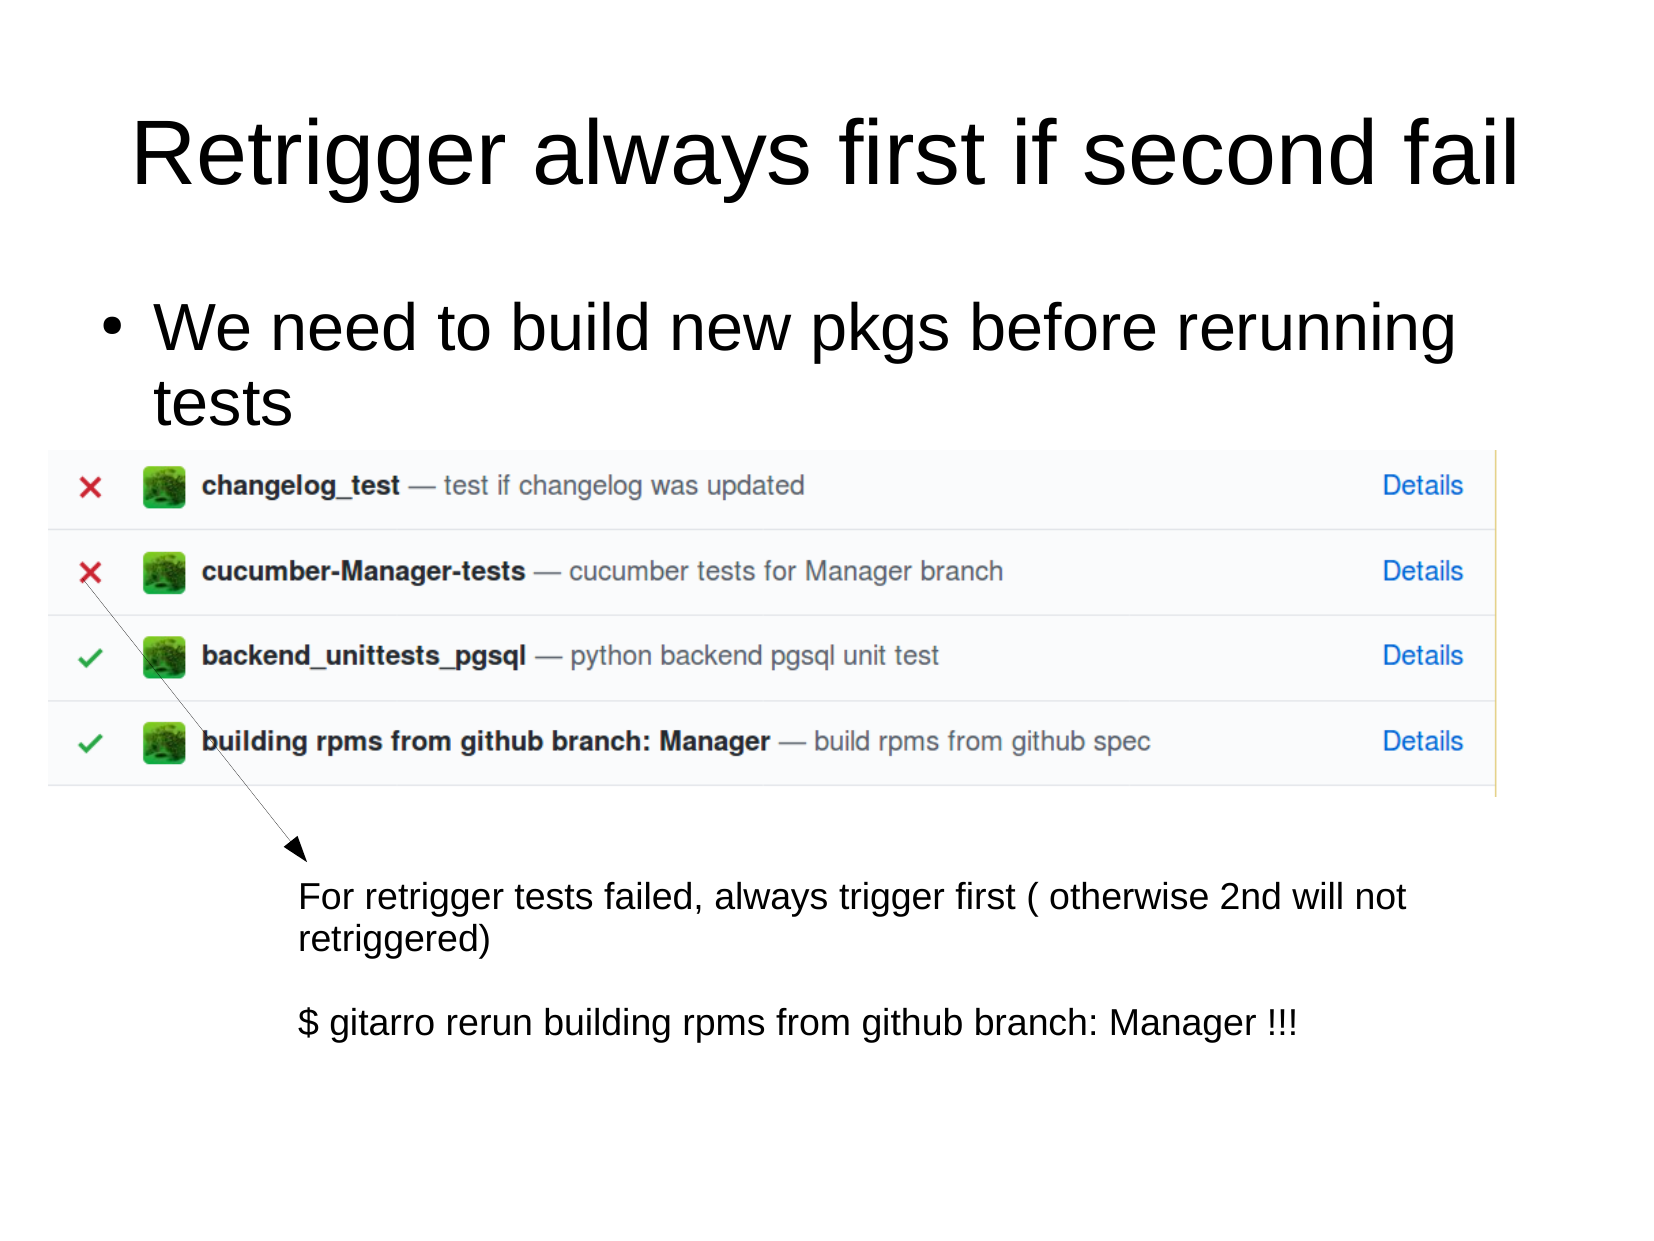

# Retrigger always first if second fail
We need to build new pkgs before rerunning tests
For retrigger tests failed, always trigger first ( otherwise 2nd will not retriggered)
$ gitarro rerun building rpms from github branch: Manager !!!